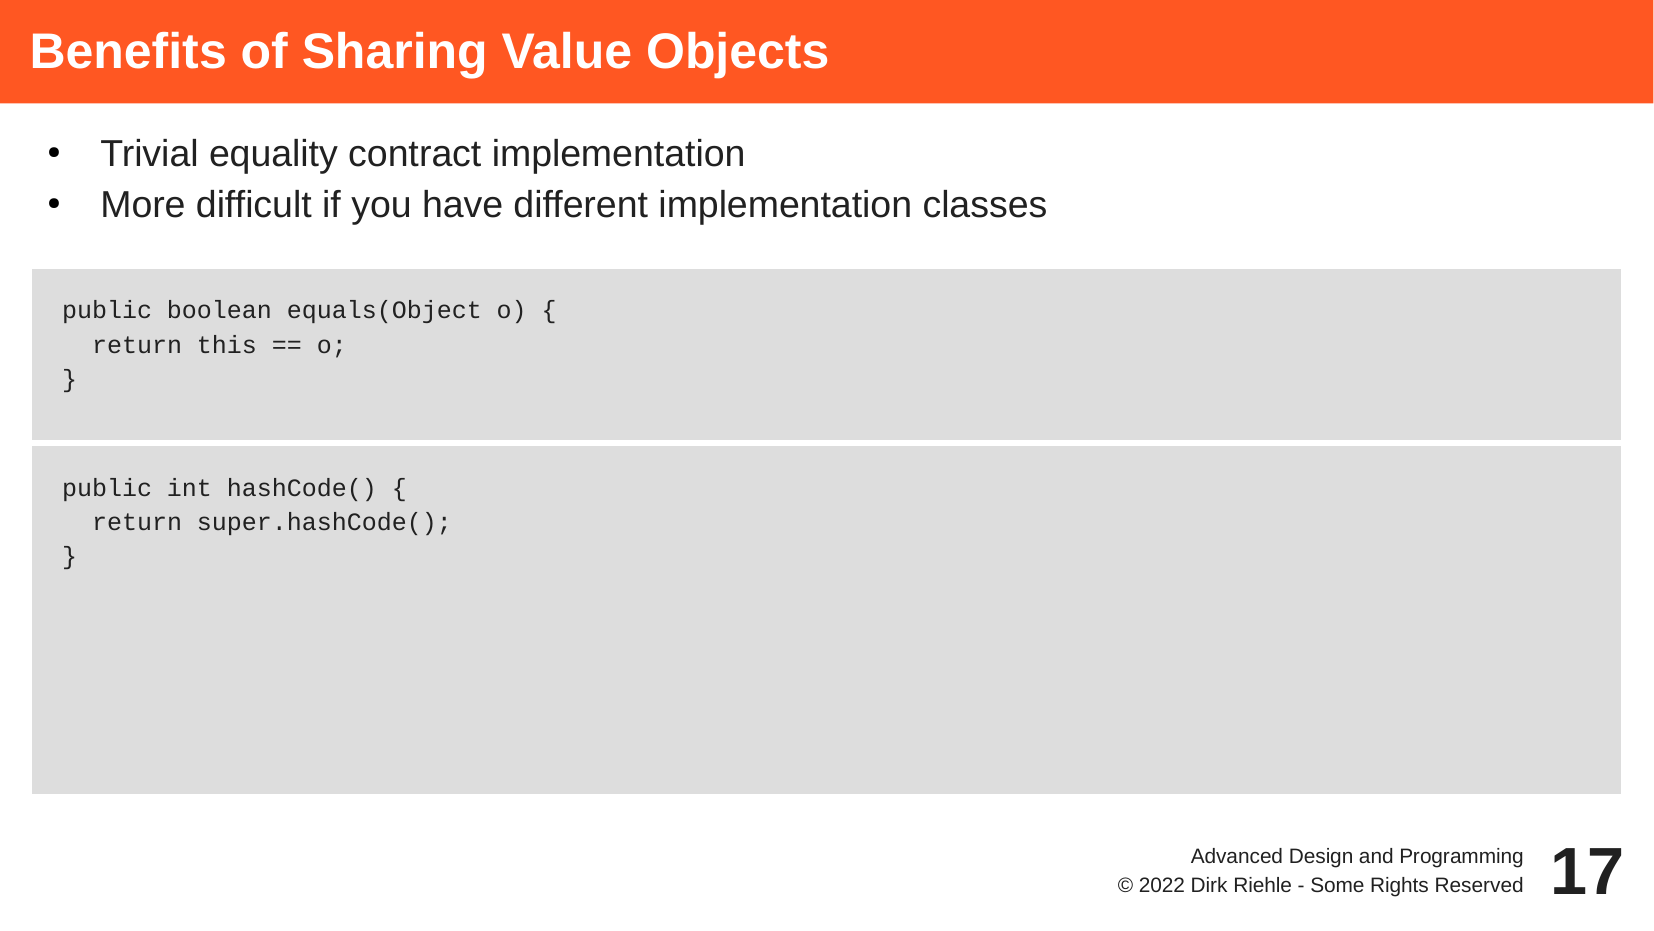

# Benefits of Sharing Value Objects
Trivial equality contract implementation
More difficult if you have different implementation classes
public boolean equals(Object o) {
 return this == o;
}
public int hashCode() {
 return super.hashCode();
}
Advanced Design and Programming
17
© 2022 Dirk Riehle - Some Rights Reserved